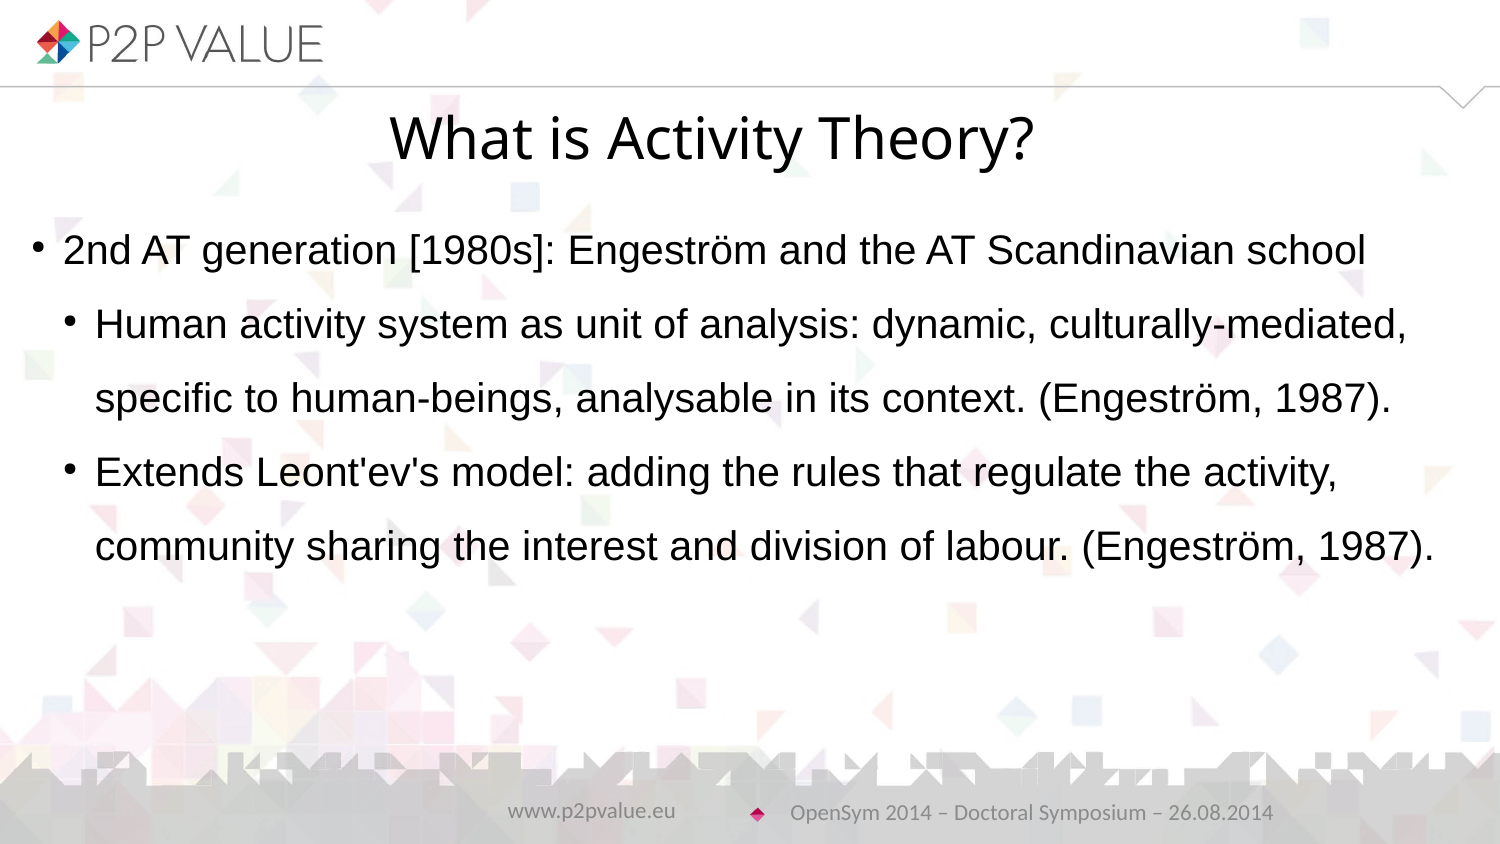

# What is Activity Theory?
2nd AT generation [1980s]: Engeström and the AT Scandinavian school
Human activity system as unit of analysis: dynamic, culturally-mediated, specific to human-beings, analysable in its context. (Engeström, 1987).
Extends Leont'ev's model: adding the rules that regulate the activity, community sharing the interest and division of labour. (Engeström, 1987).
OpenSym 2014 – Doctoral Symposium – 26.08.2014
www.p2pvalue.eu